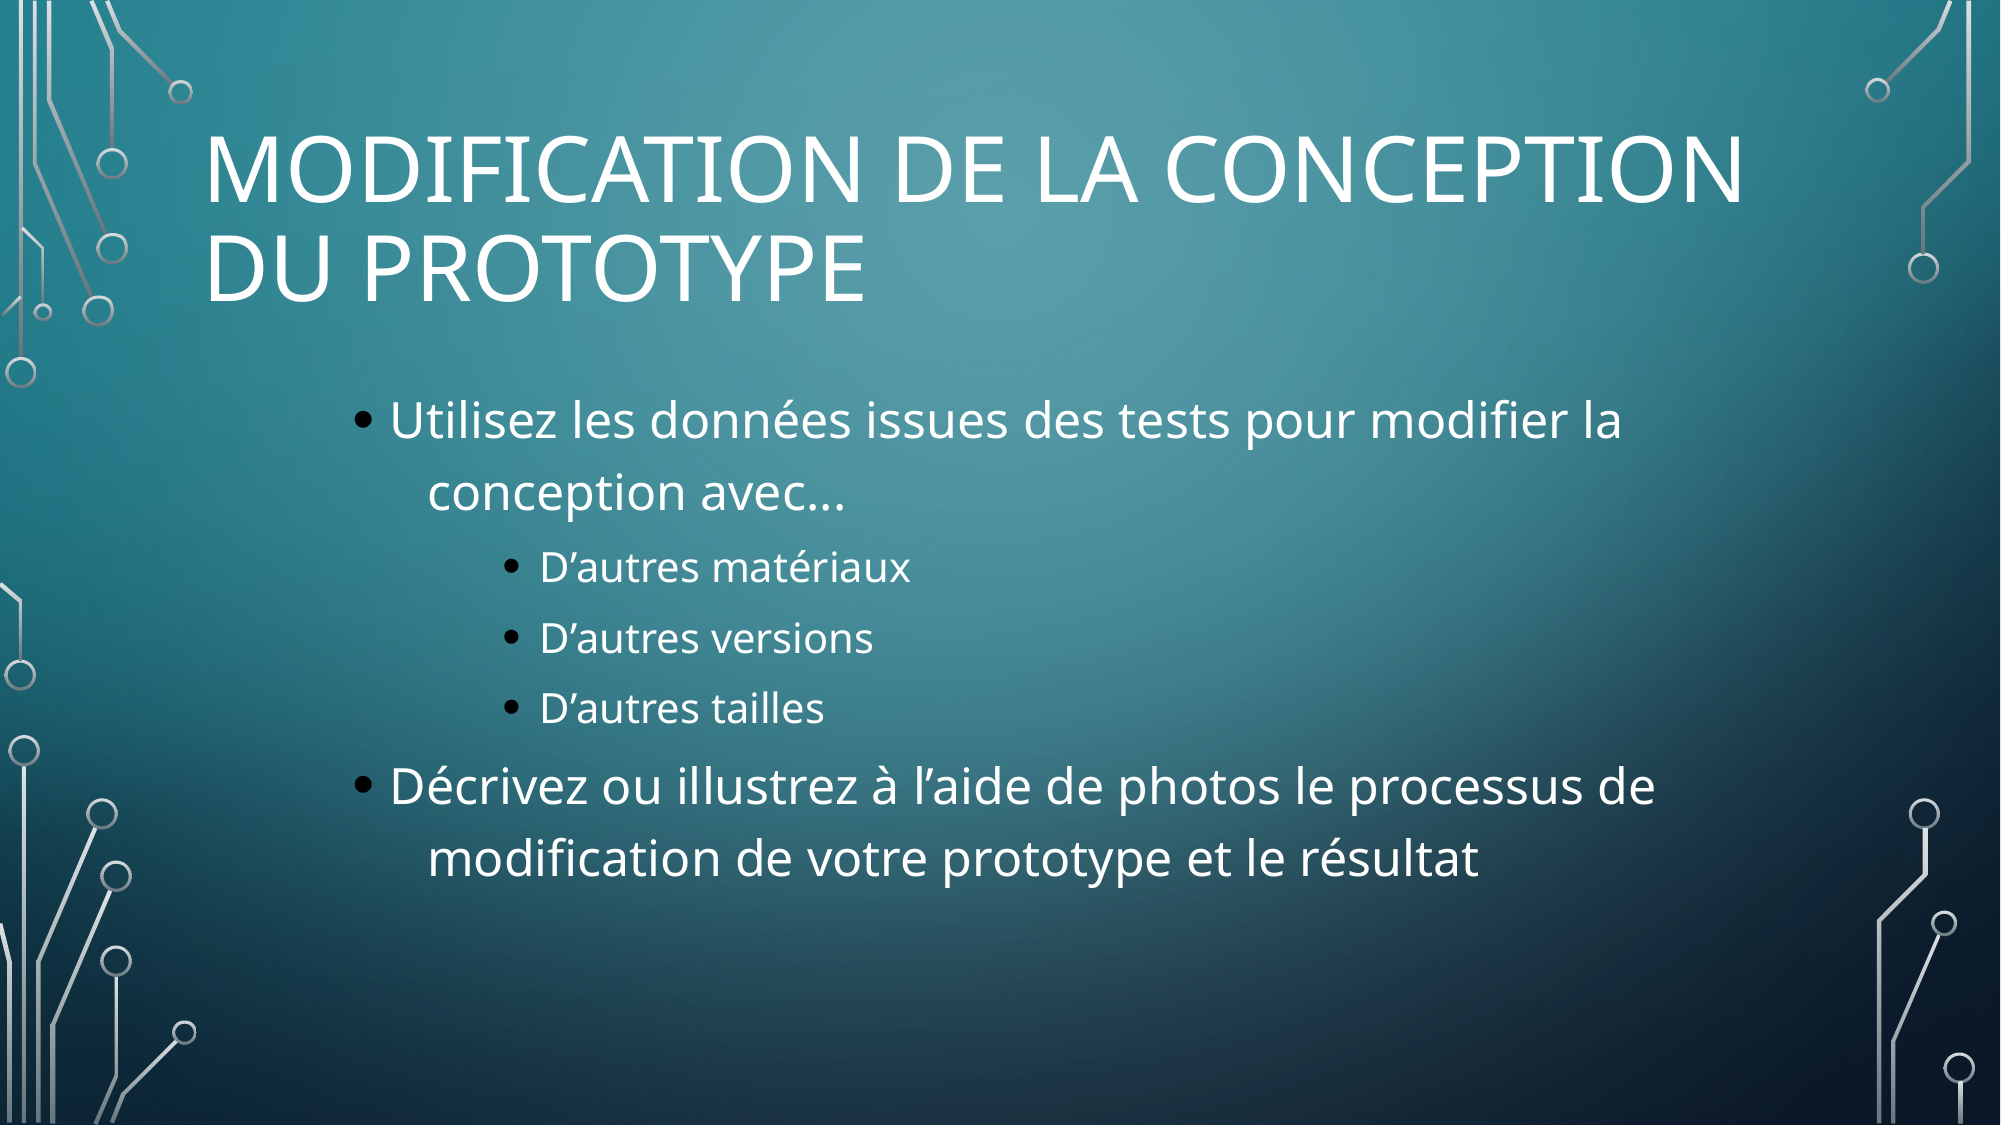

# Modification de la conception du prototype
Utilisez les données issues des tests pour modifier la conception avec...
D’autres matériaux
D’autres versions
D’autres tailles
Décrivez ou illustrez à l’aide de photos le processus de modification de votre prototype et le résultat